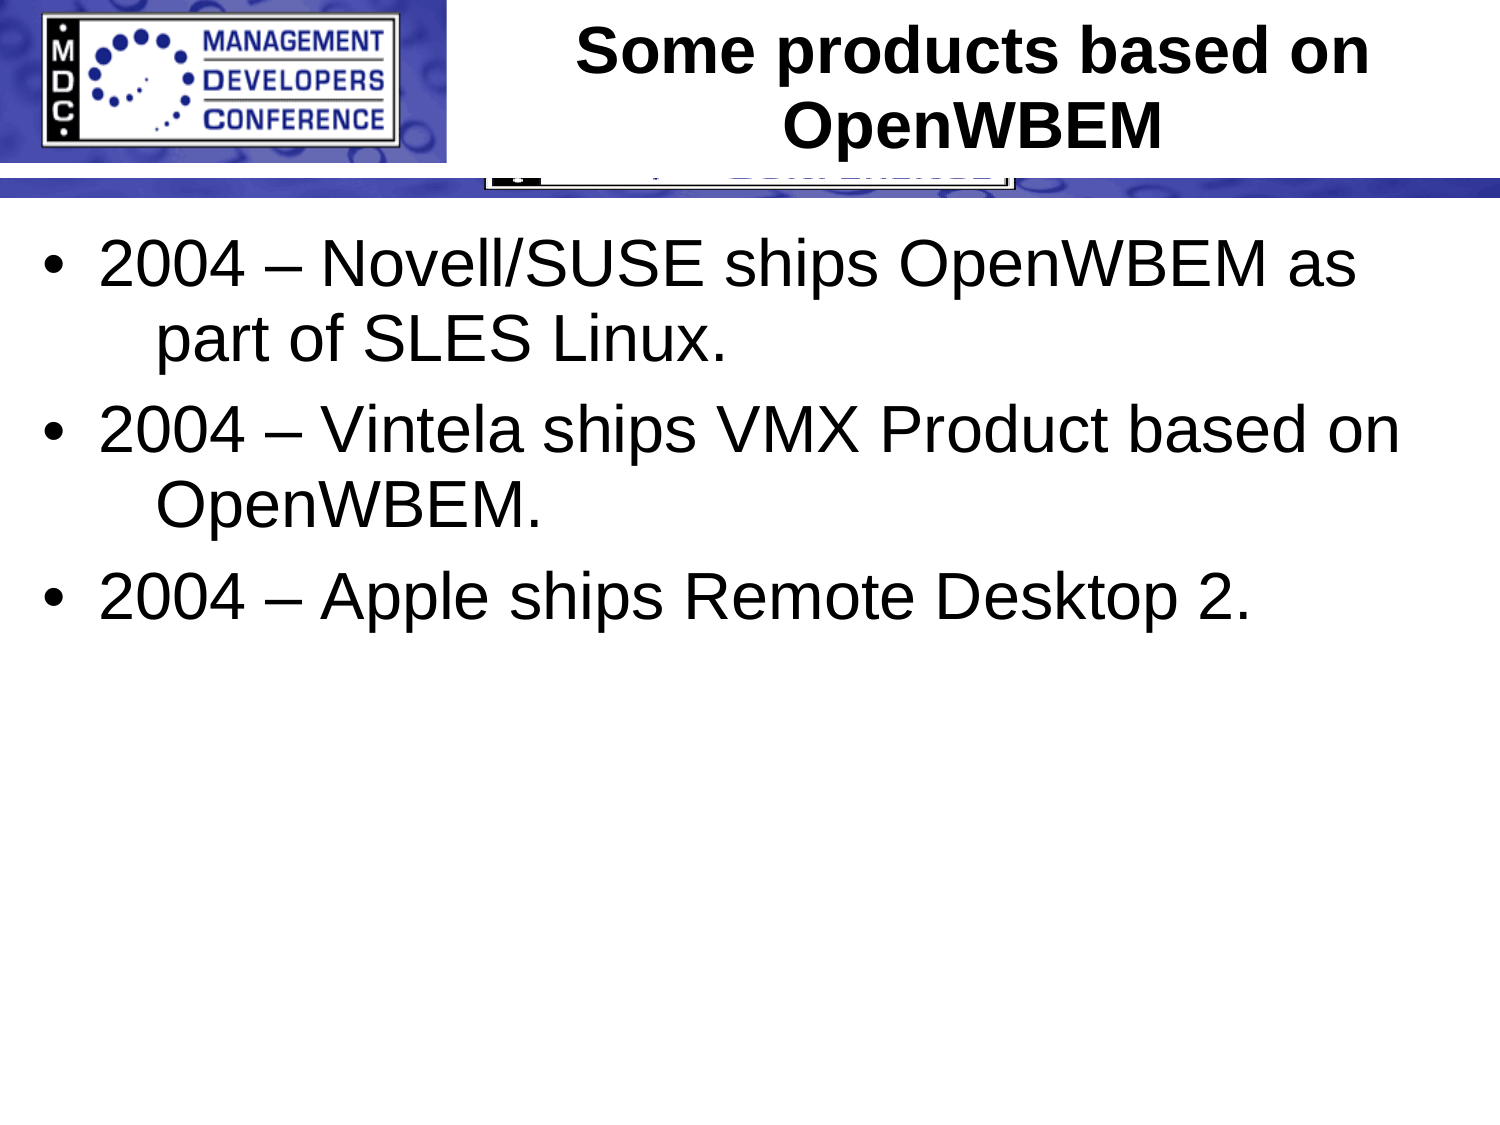

# Some products based on OpenWBEM
2004 – Novell/SUSE ships OpenWBEM as part of SLES Linux.
2004 – Vintela ships VMX Product based on OpenWBEM.
2004 – Apple ships Remote Desktop 2.